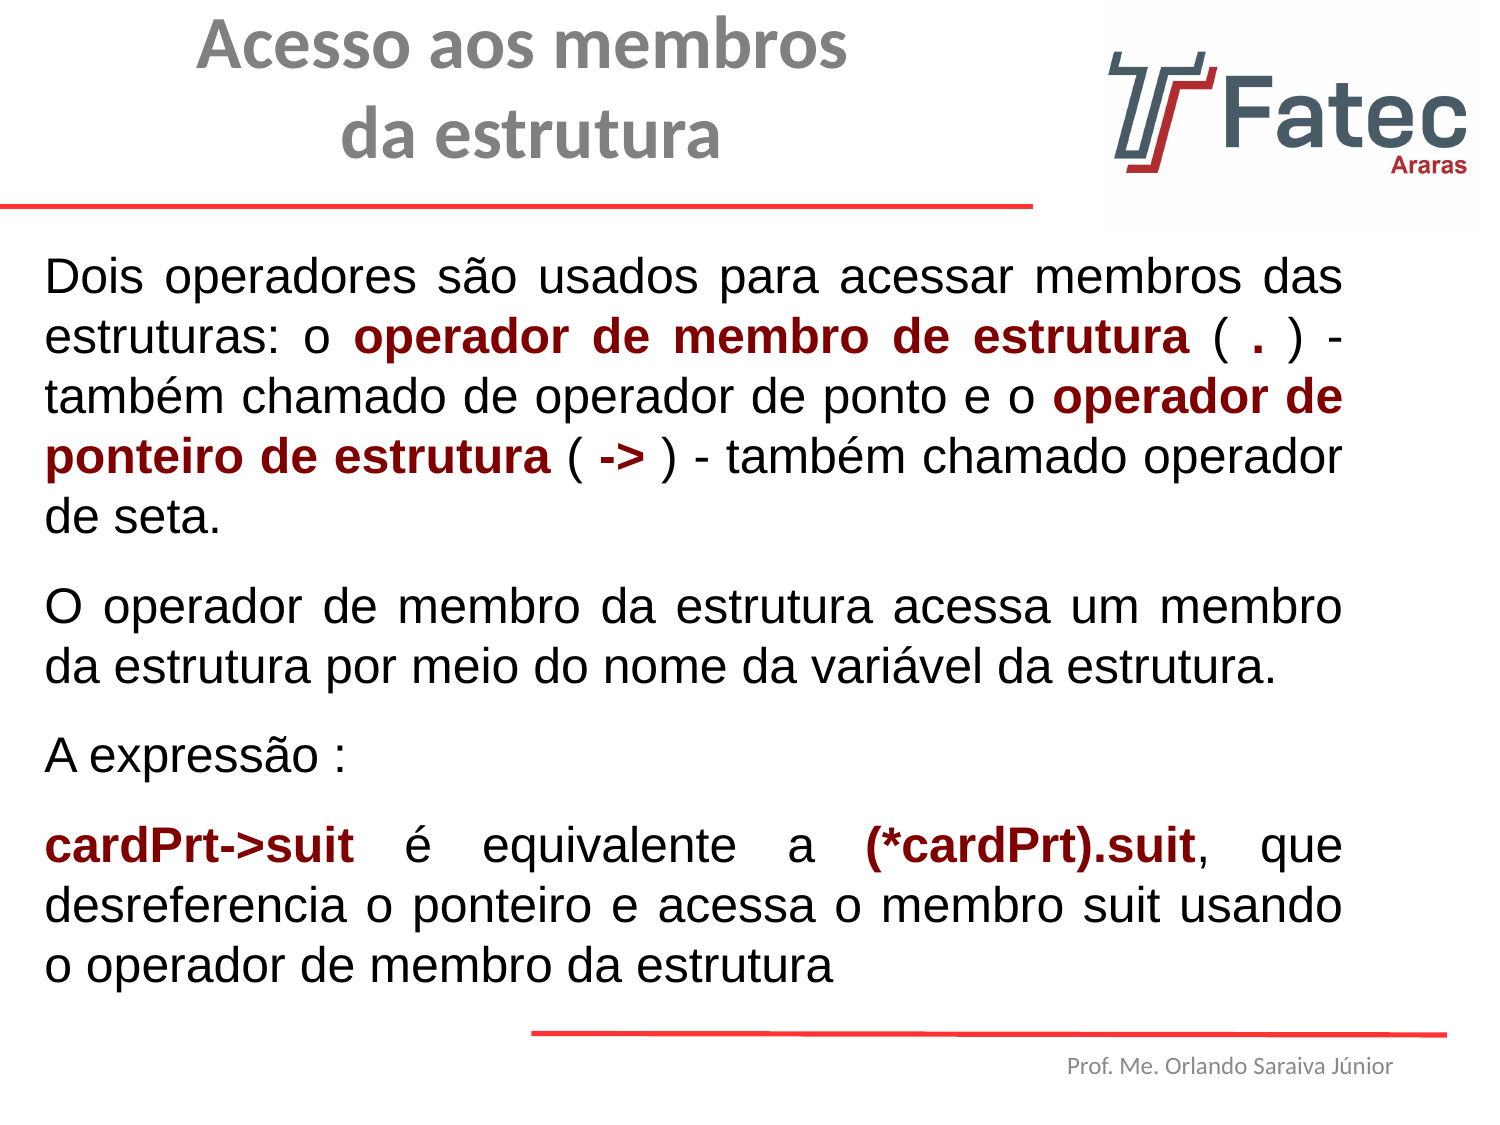

Acesso aos membros
da estrutura
# Dois operadores são usados para acessar membros das estruturas: o operador de membro de estrutura ( . ) - também chamado de operador de ponto e o operador de ponteiro de estrutura ( -> ) - também chamado operador de seta.
O operador de membro da estrutura acessa um membro da estrutura por meio do nome da variável da estrutura.
A expressão :
cardPrt->suit é equivalente a (*cardPrt).suit, que desreferencia o ponteiro e acessa o membro suit usando o operador de membro da estrutura